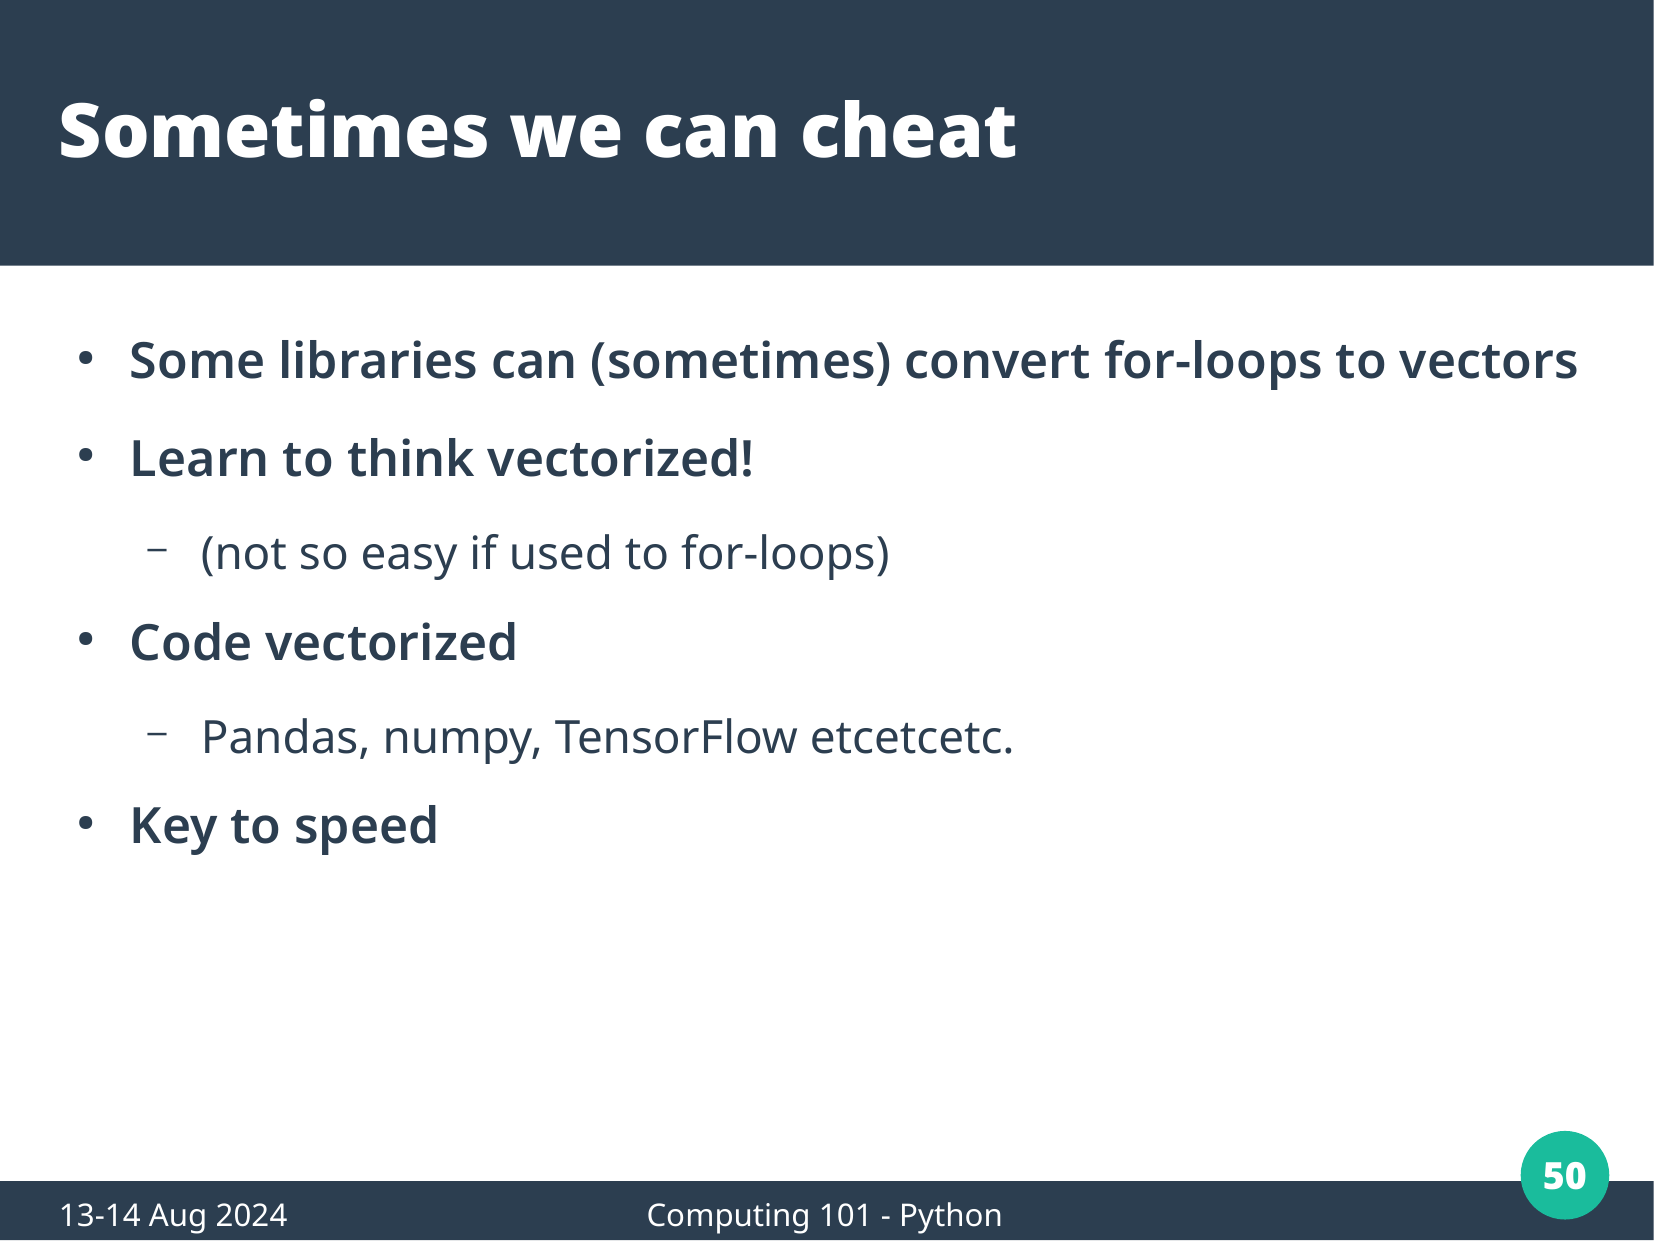

# Sometimes we can cheat
Some libraries can (sometimes) convert for-loops to vectors
Learn to think vectorized!
(not so easy if used to for-loops)
Code vectorized
Pandas, numpy, TensorFlow etcetcetc.
Key to speed
50
13-14 Aug 2024